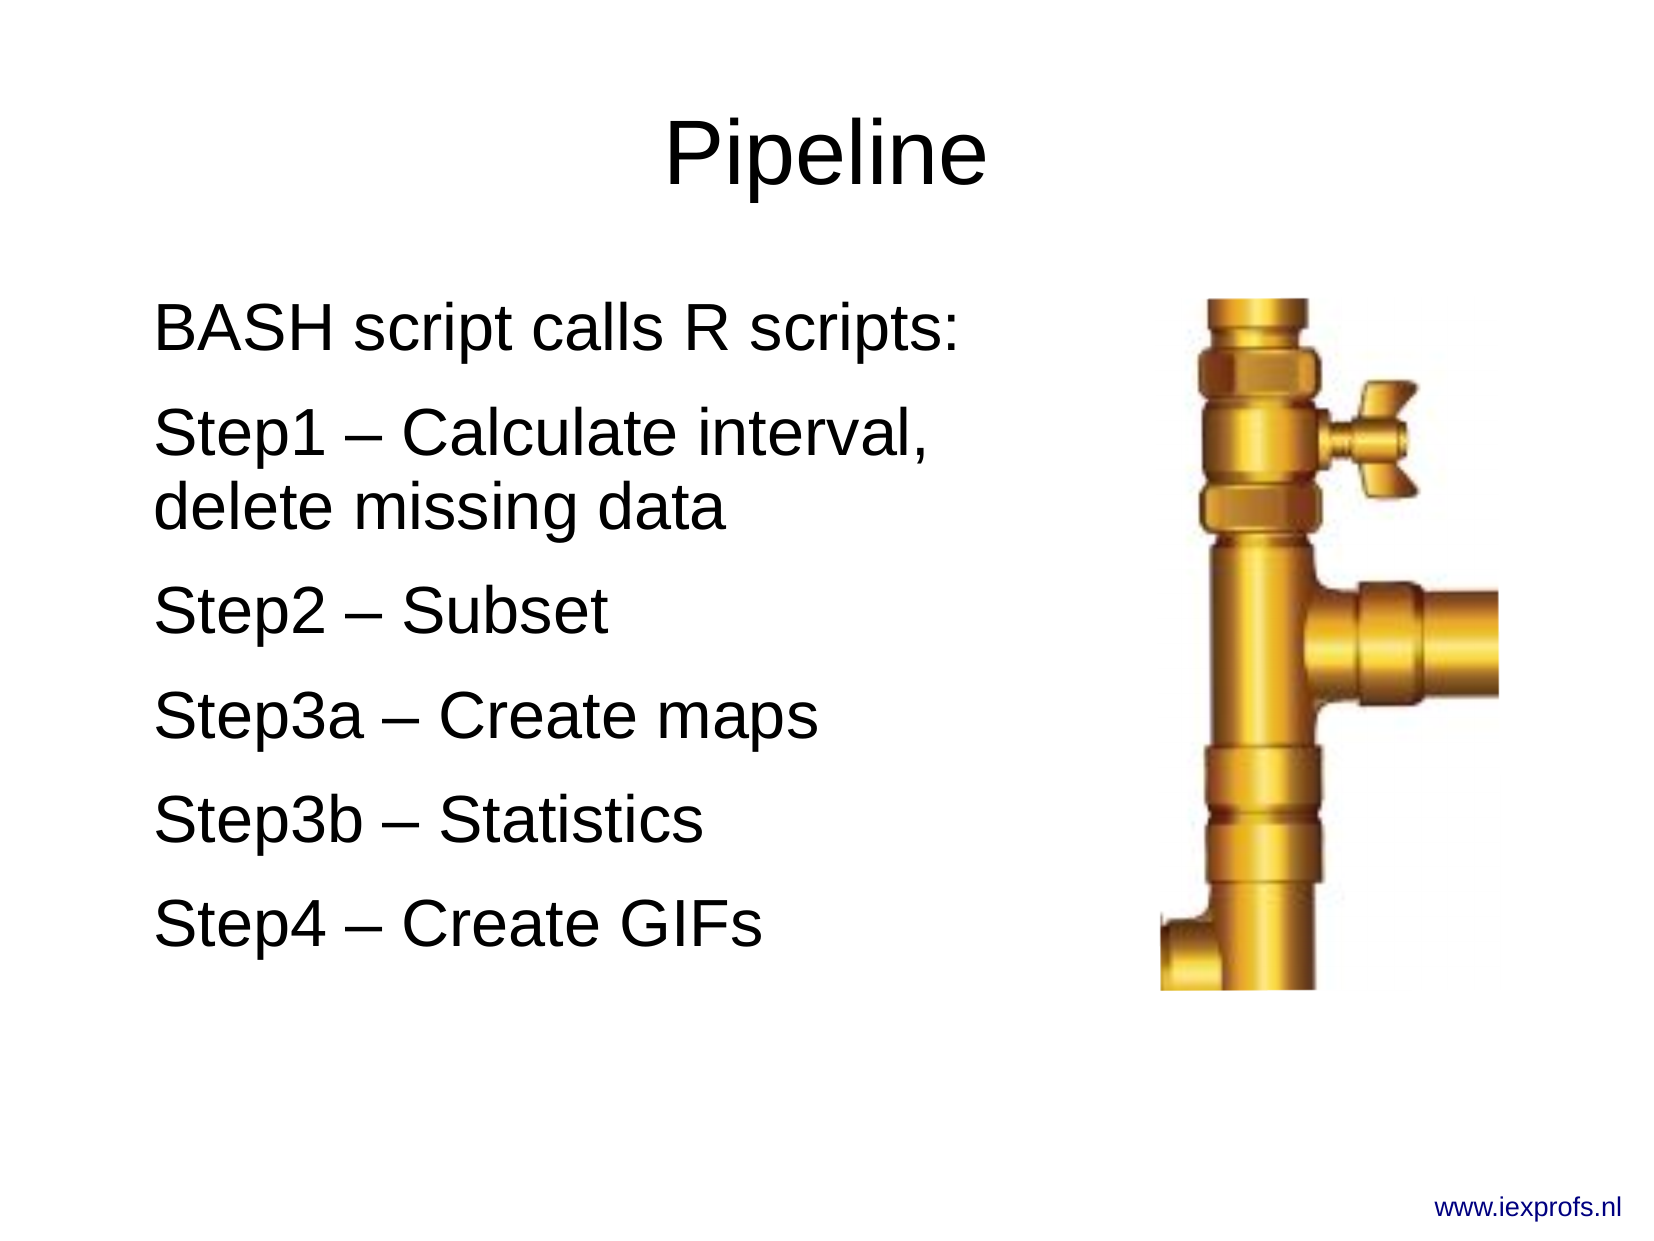

# Pipeline
BASH script calls R scripts:
Step1 – Calculate interval,
delete missing data
Step2 – Subset
Step3a – Create maps
Step3b – Statistics
Step4 – Create GIFs
www.iexprofs.nl